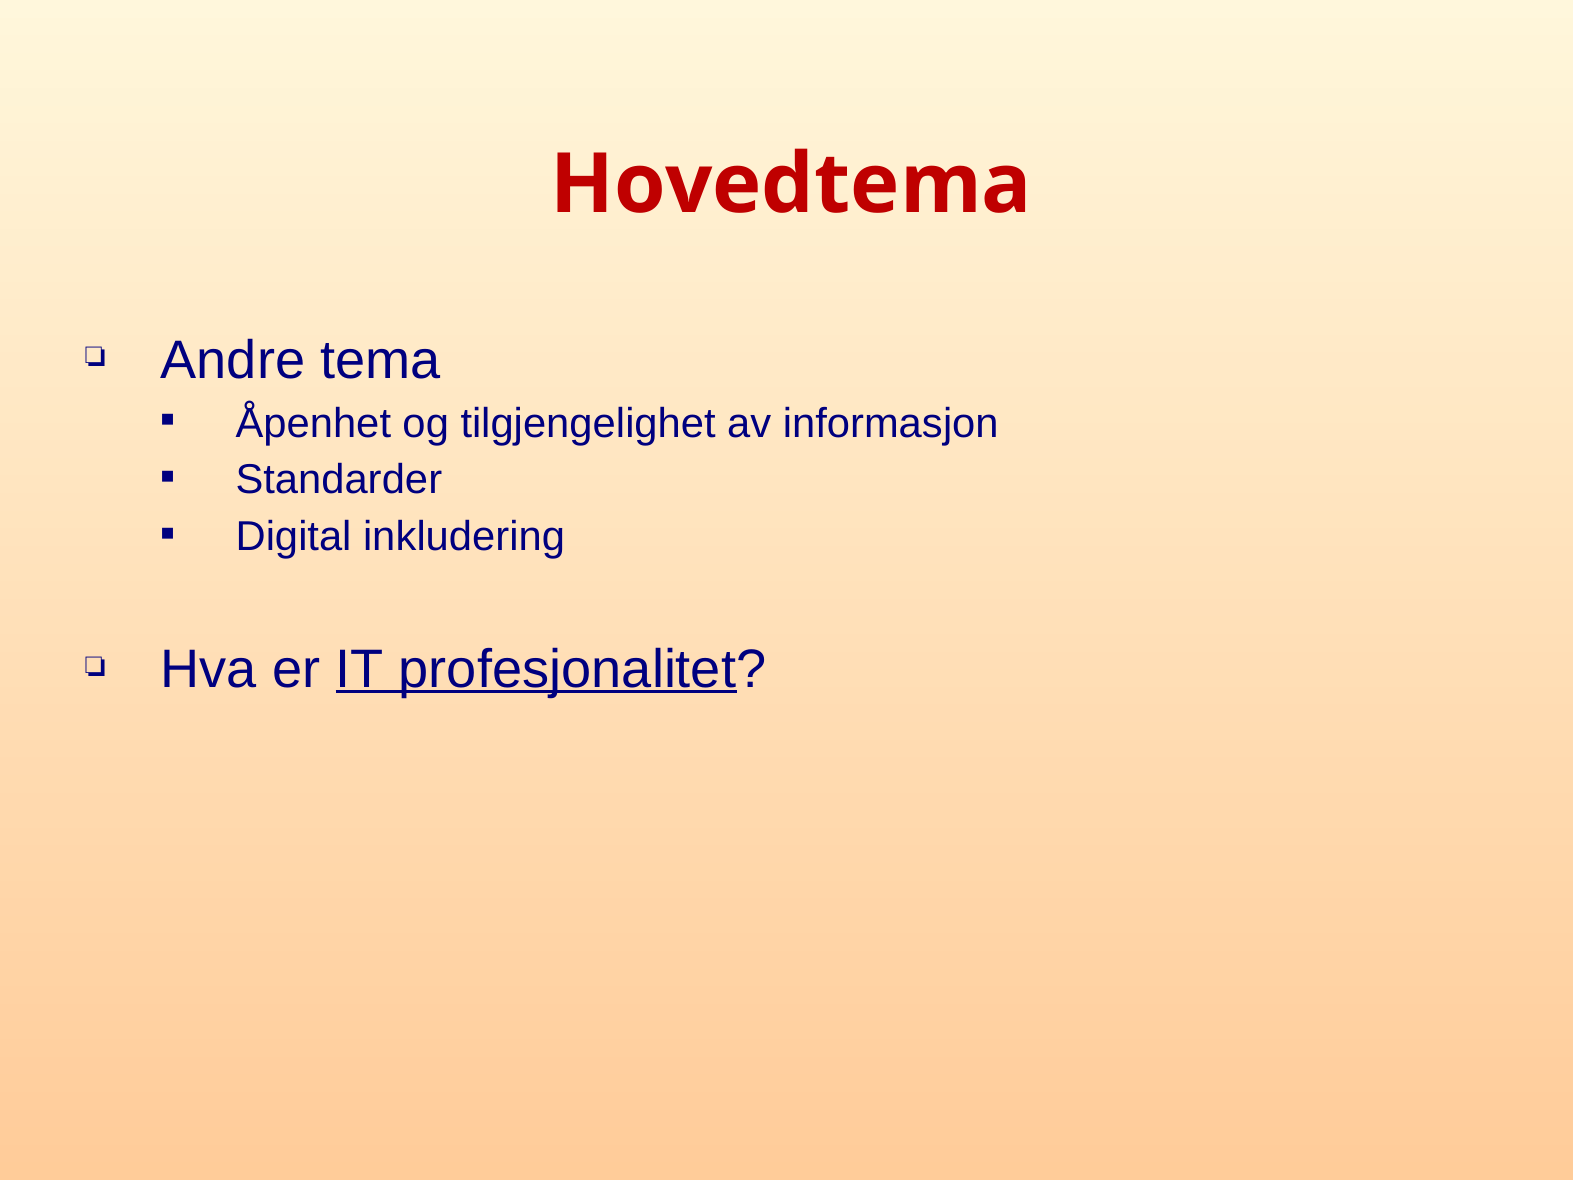

# Hovedtema
Andre tema
Åpenhet og tilgjengelighet av informasjon
Standarder
Digital inkludering
Hva er IT profesjonalitet?